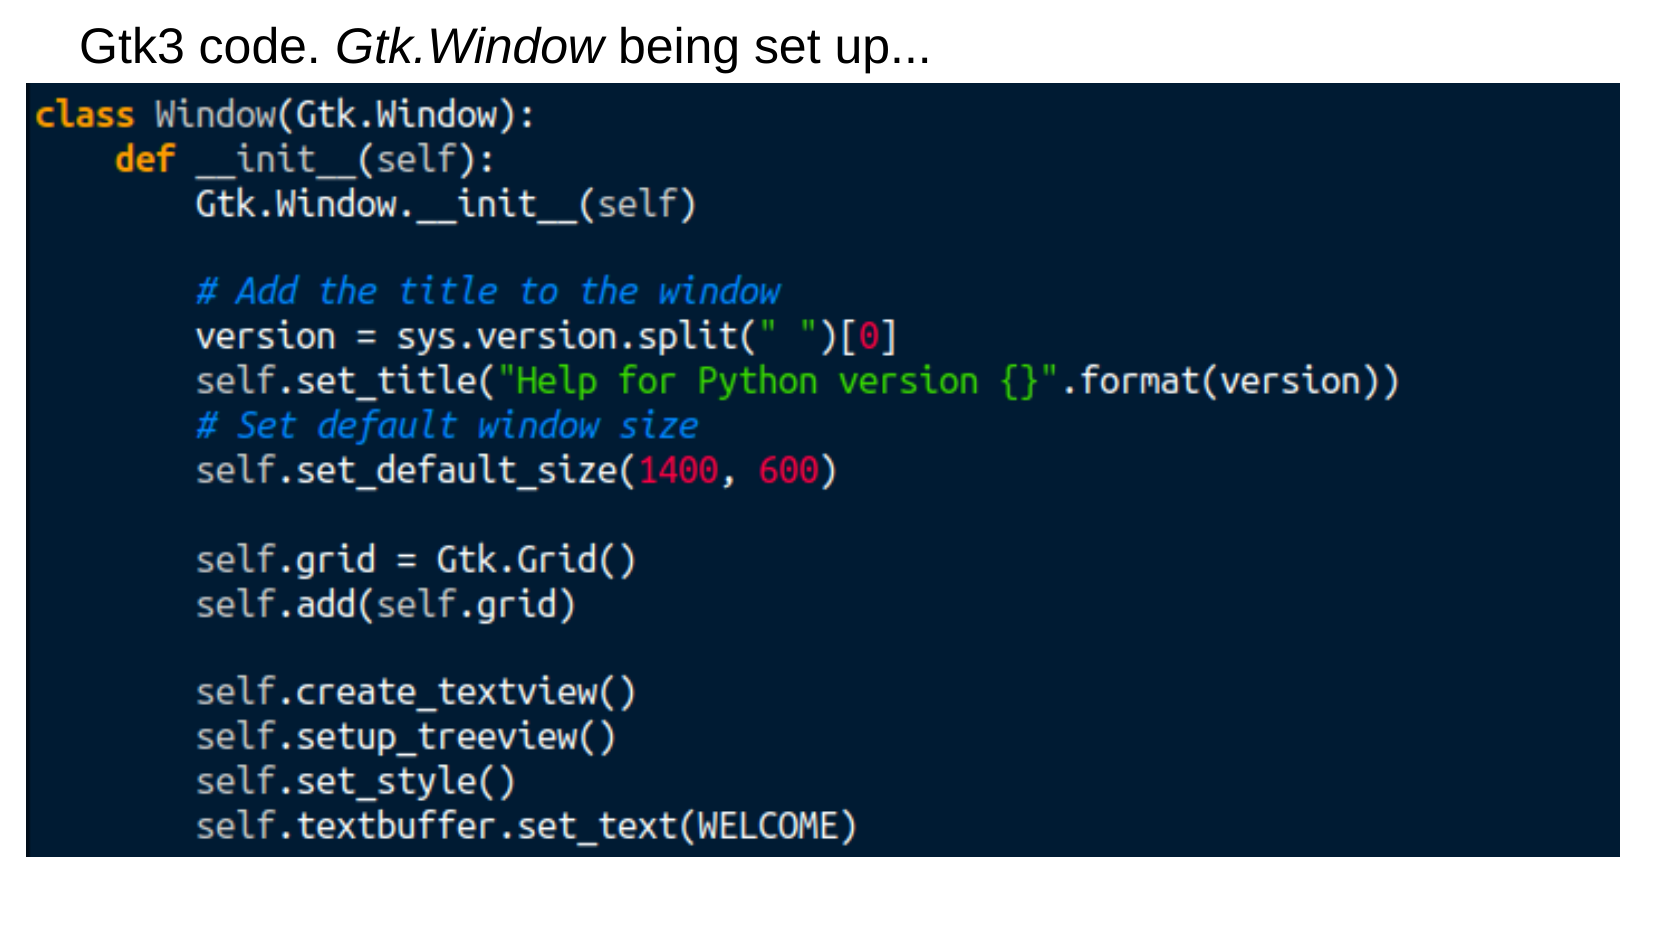

# Gtk3 code. Gtk.Window being set up...